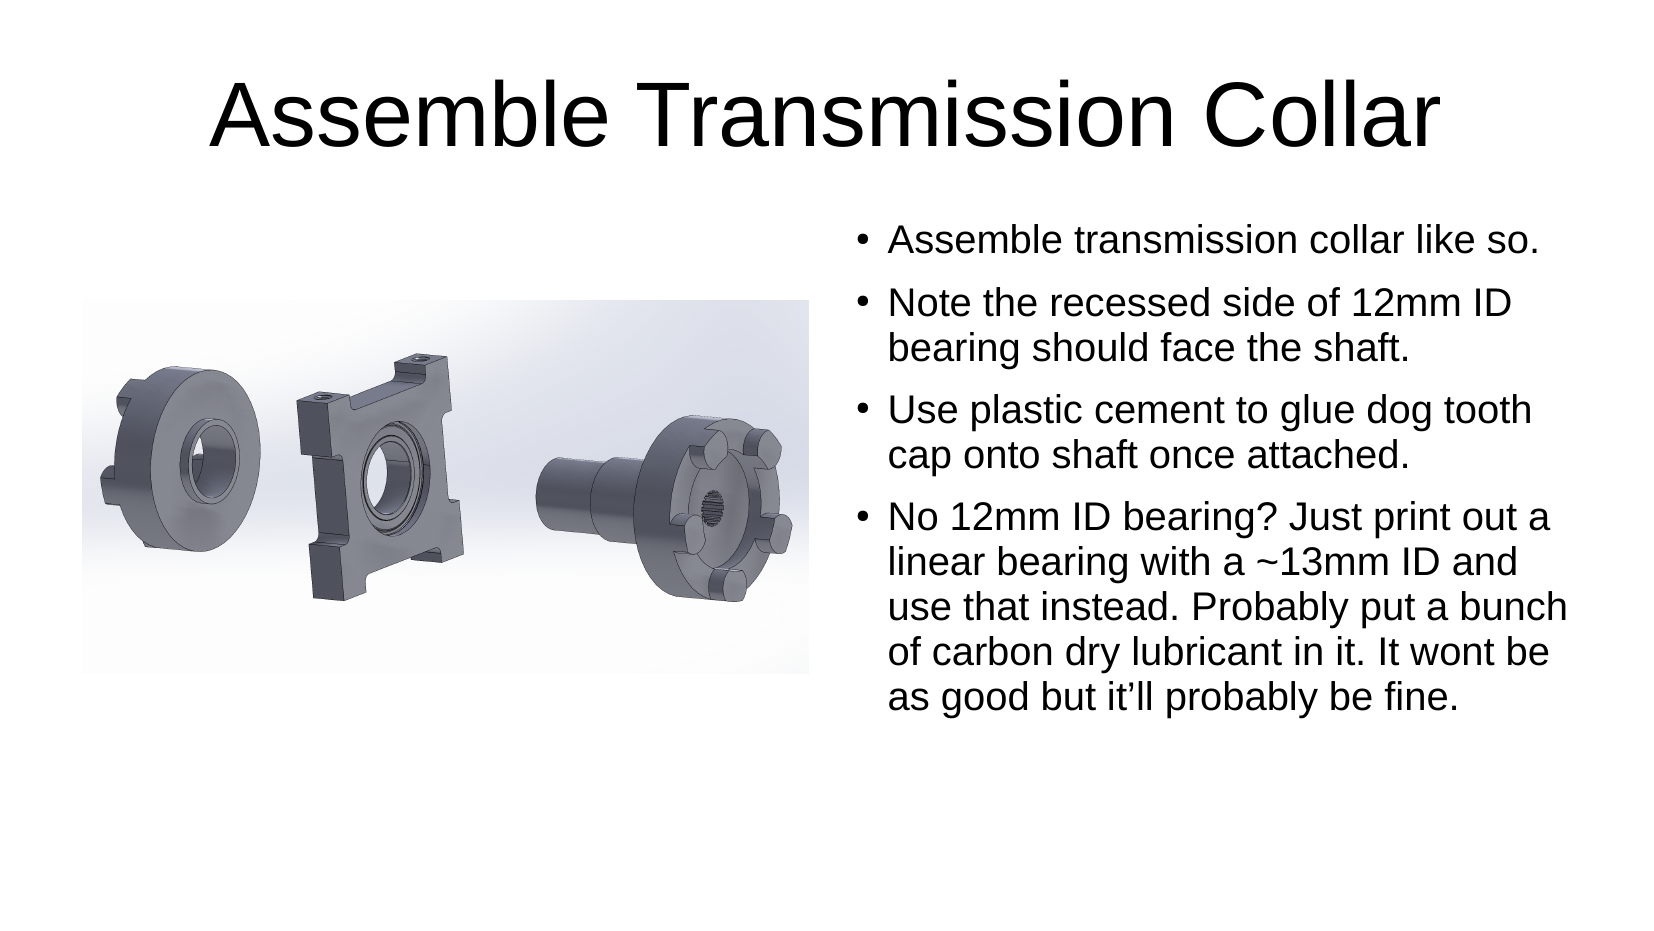

# Assemble Transmission Collar
Assemble transmission collar like so.
Note the recessed side of 12mm ID bearing should face the shaft.
Use plastic cement to glue dog tooth cap onto shaft once attached.
No 12mm ID bearing? Just print out a linear bearing with a ~13mm ID and use that instead. Probably put a bunch of carbon dry lubricant in it. It wont be as good but it’ll probably be fine.